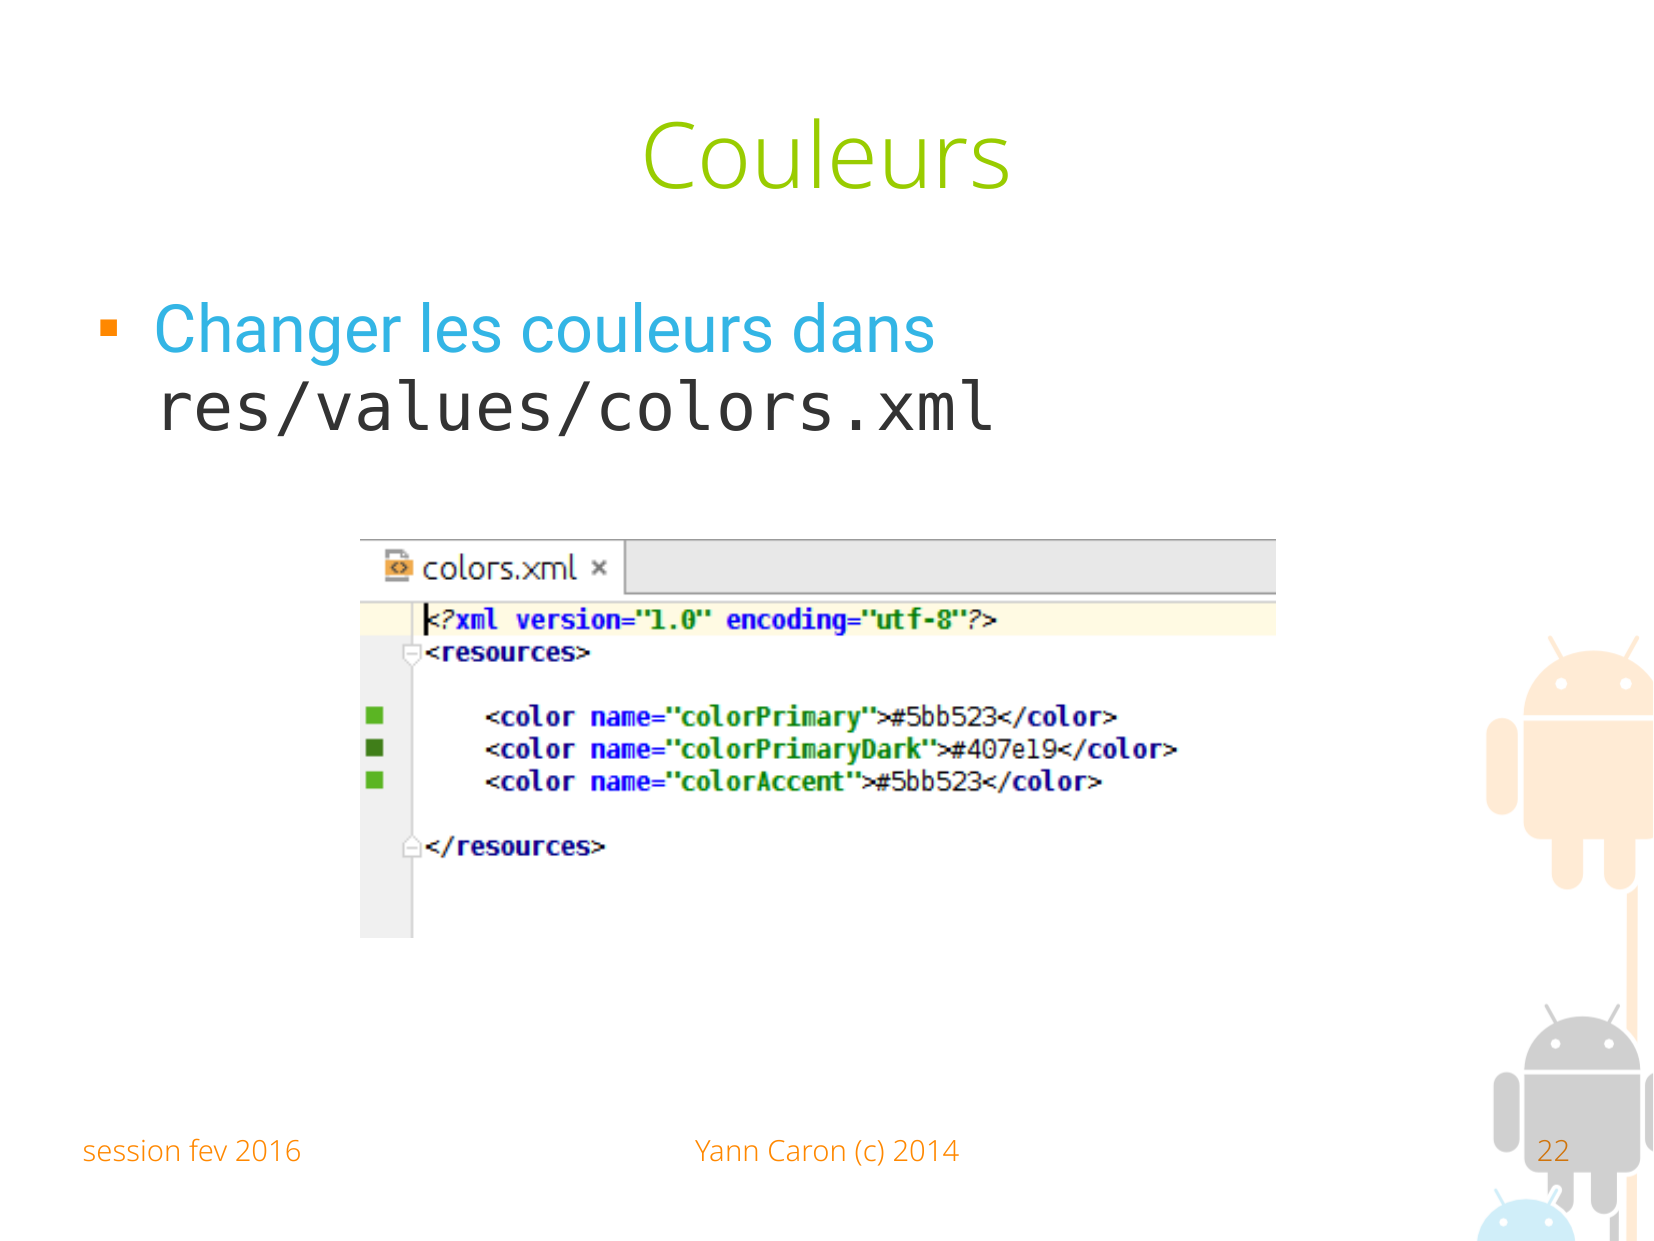

# Couleurs
Changer les couleurs dans res/values/colors.xml
session fev 2016
Yann Caron (c) 2014
22